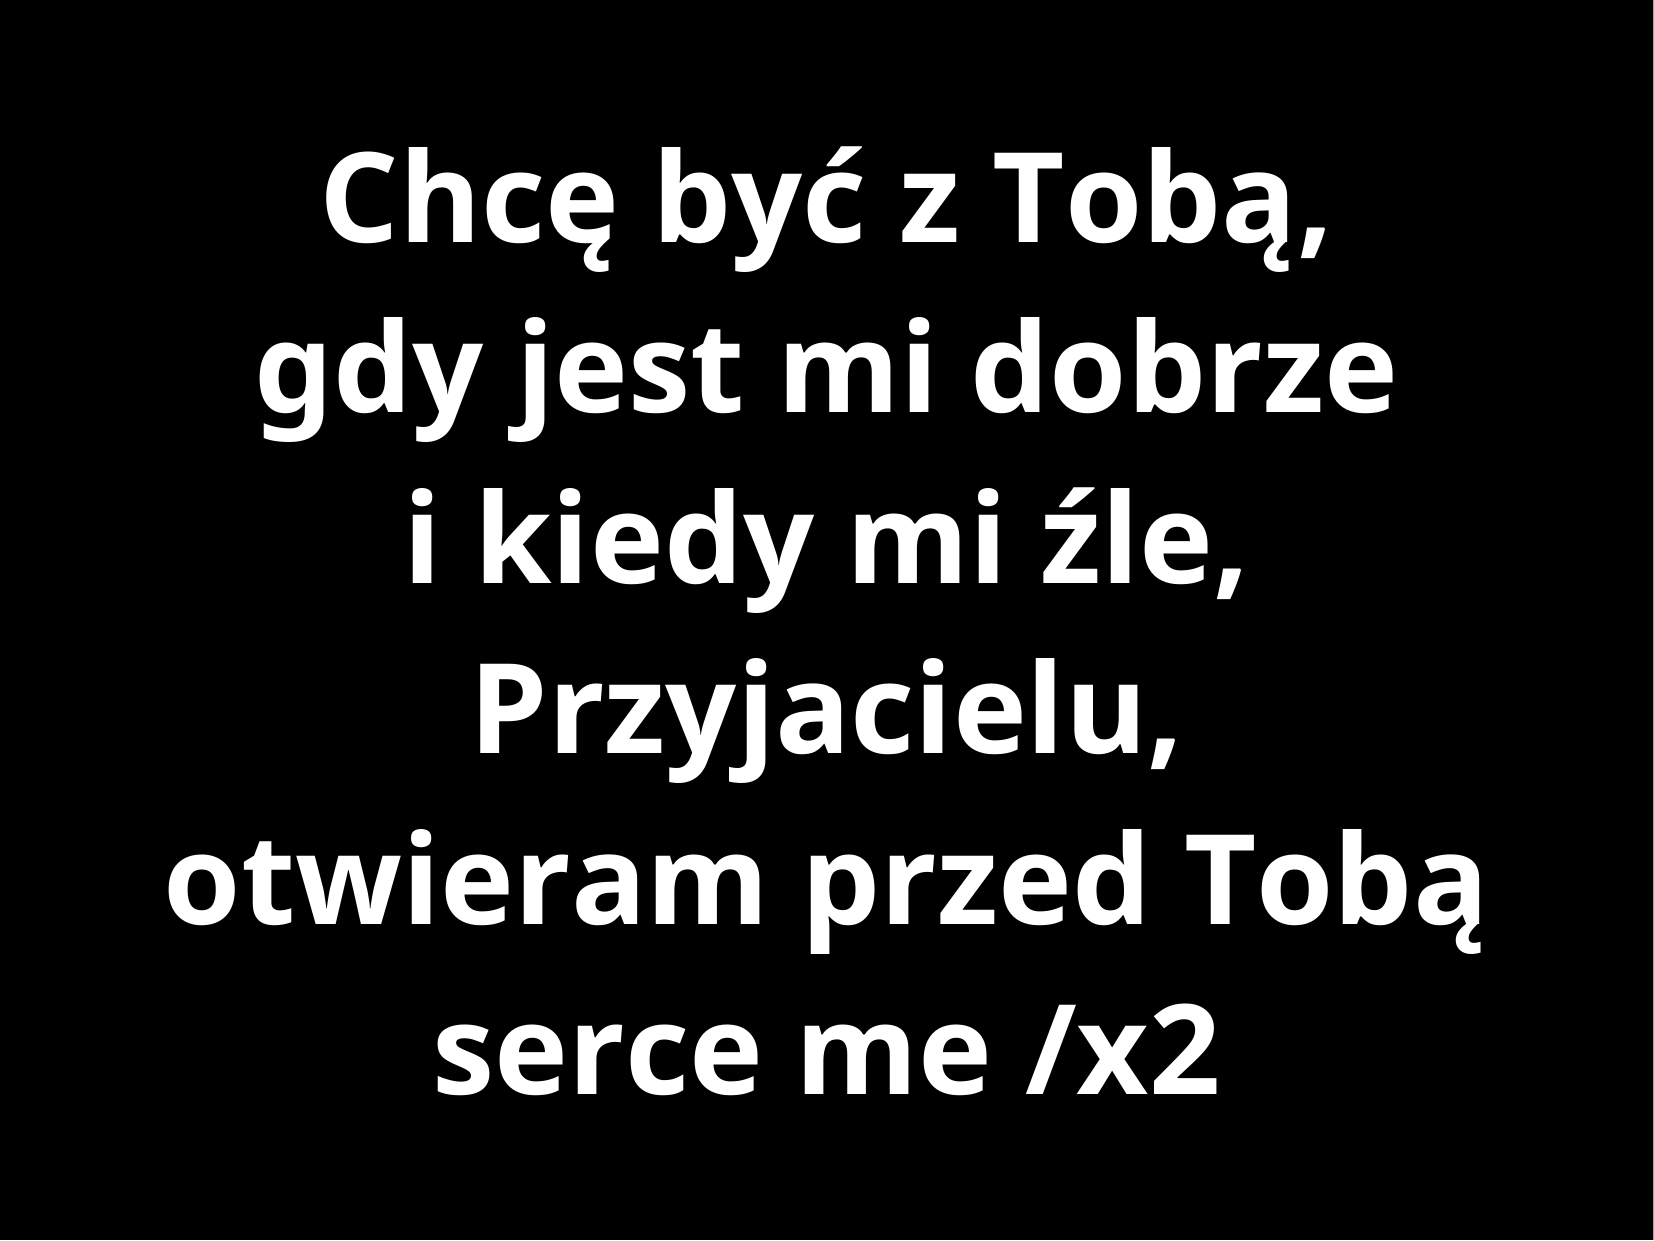

# Chcę być z Tobą, gdy jest mi dobrze i kiedy mi źle, Przyjacielu, otwieram przed Tobą serce me /x2